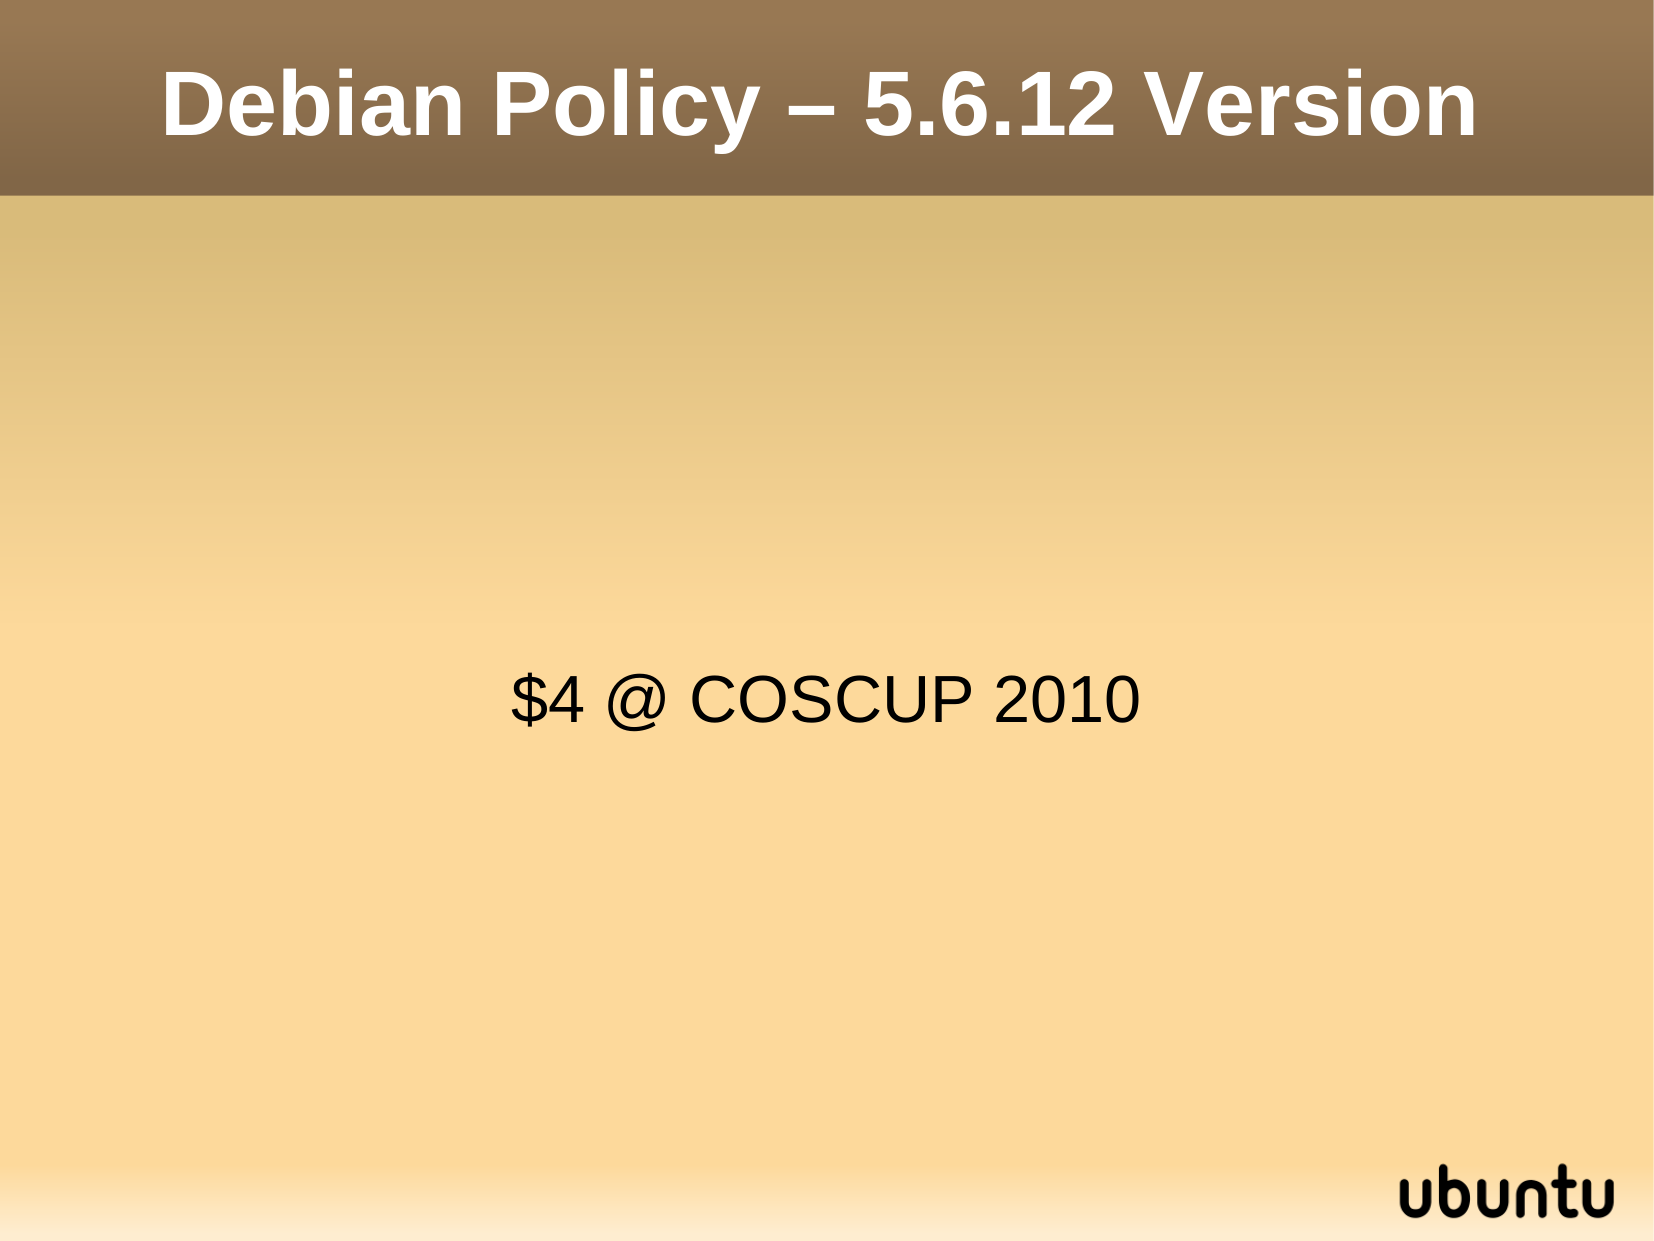

# Debian Policy – 5.6.12 Version
$4 @ COSCUP 2010